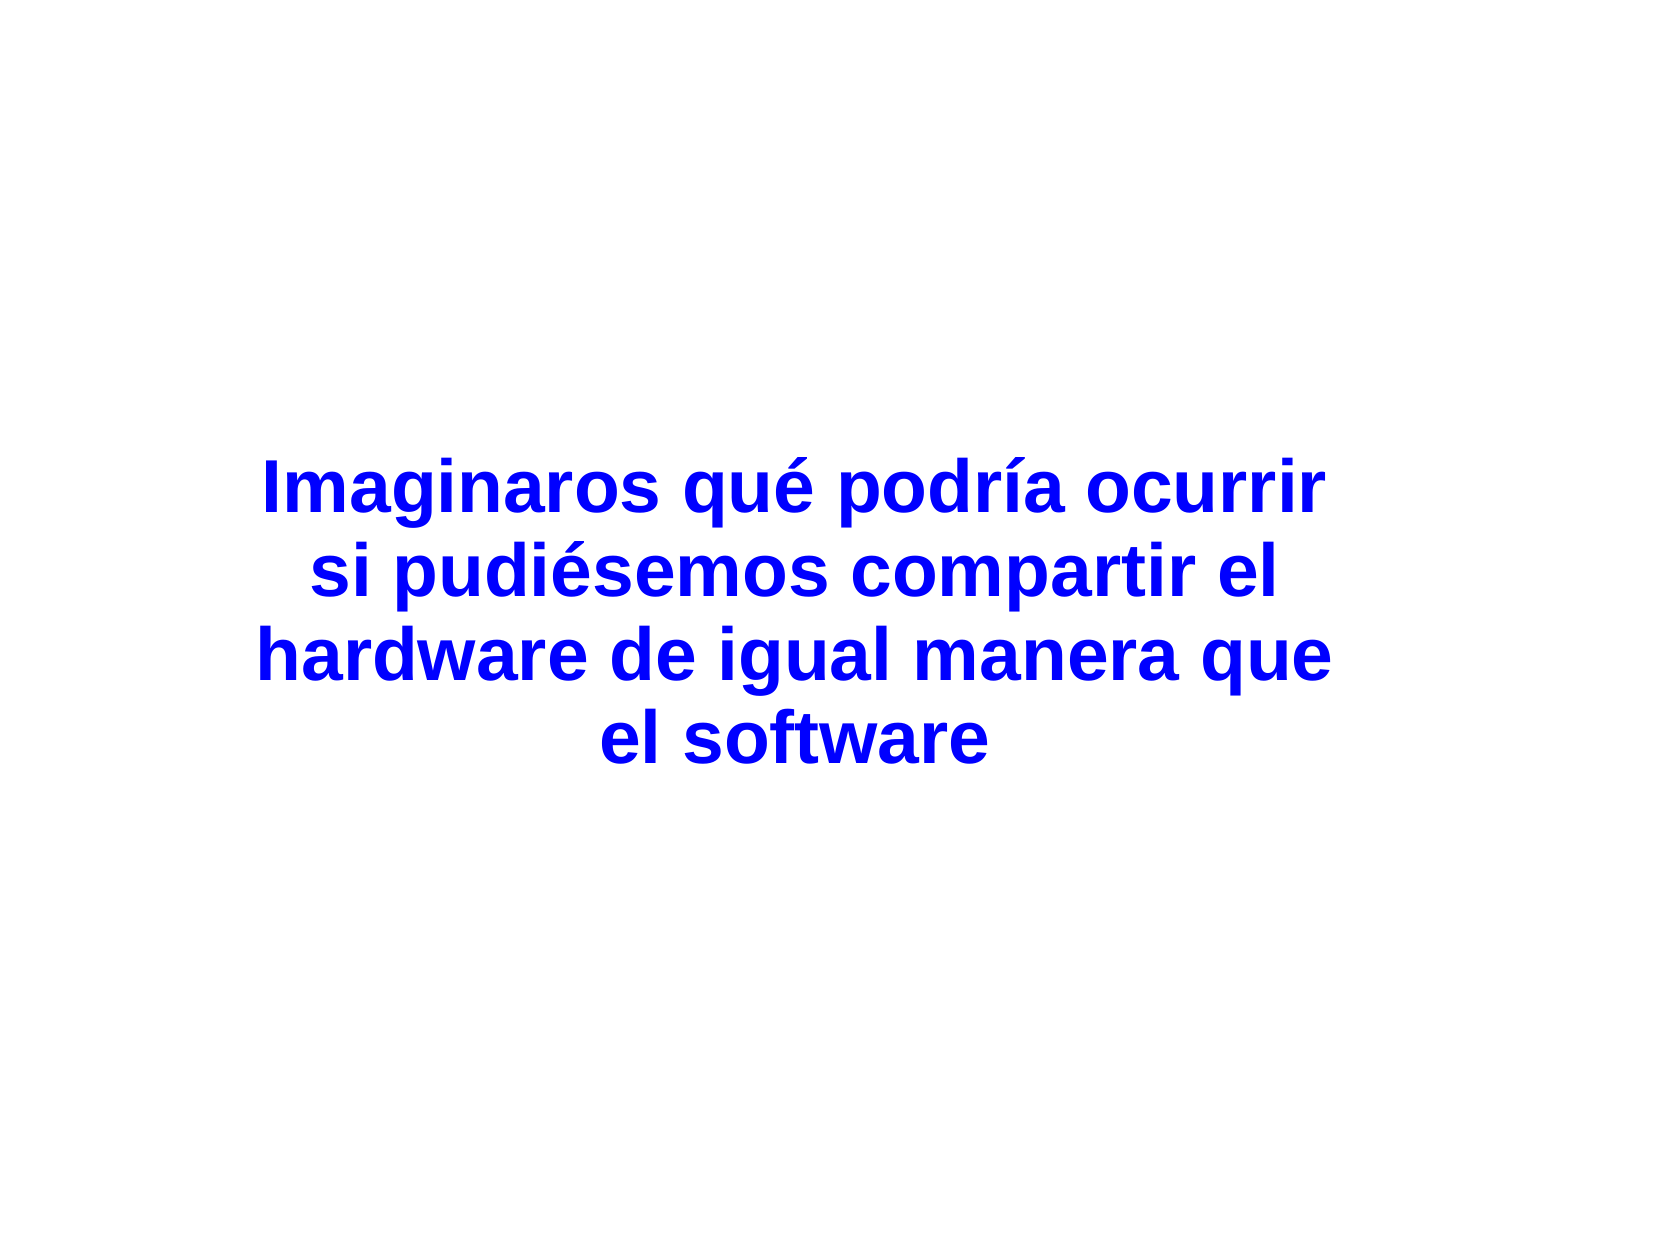

# Imaginaros qué podría ocurrir si pudiésemos compartir el hardware de igual manera que el software